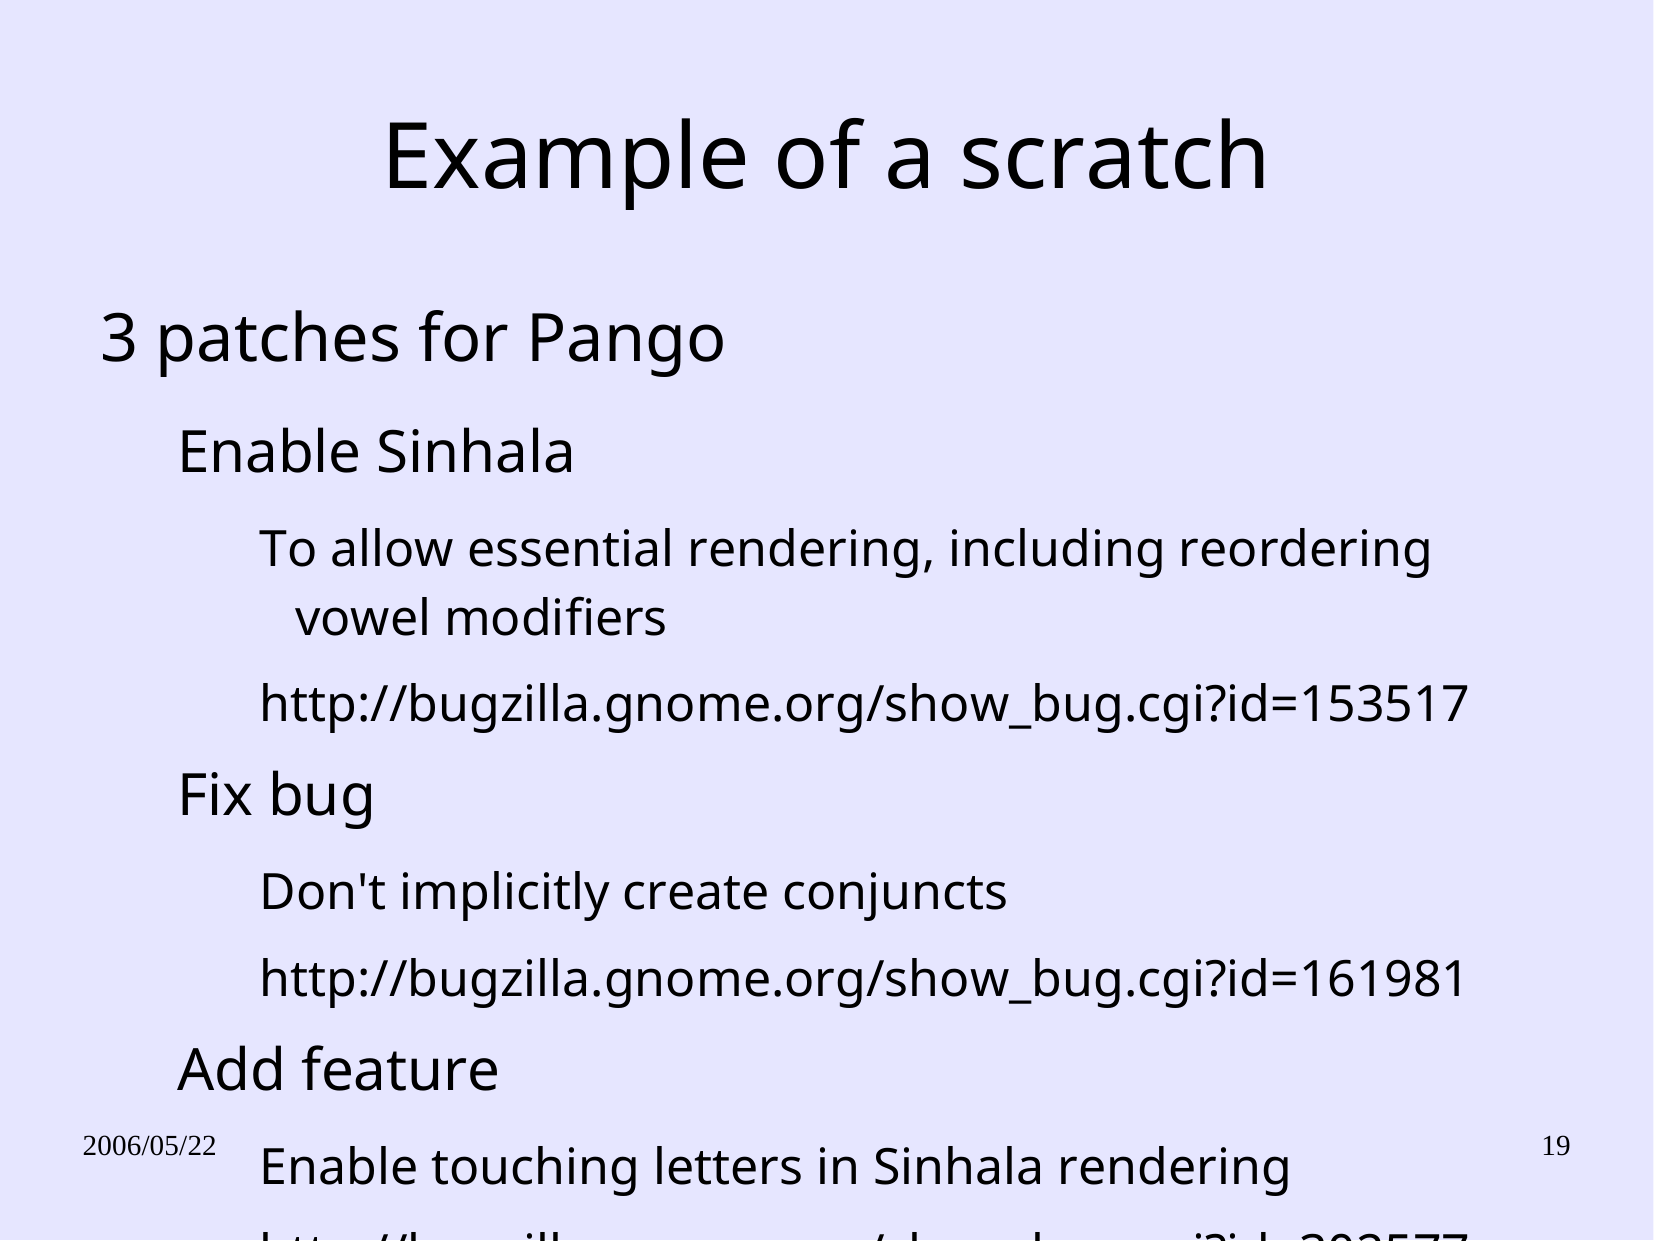

# Example of a scratch
3 patches for Pango
Enable Sinhala
To allow essential rendering, including reordering vowel modifiers
http://bugzilla.gnome.org/show_bug.cgi?id=153517
Fix bug
Don't implicitly create conjuncts
http://bugzilla.gnome.org/show_bug.cgi?id=161981
Add feature
Enable touching letters in Sinhala rendering
http://bugzilla.gnome.org/show_bug.cgi?id=302577
2006/05/22
19